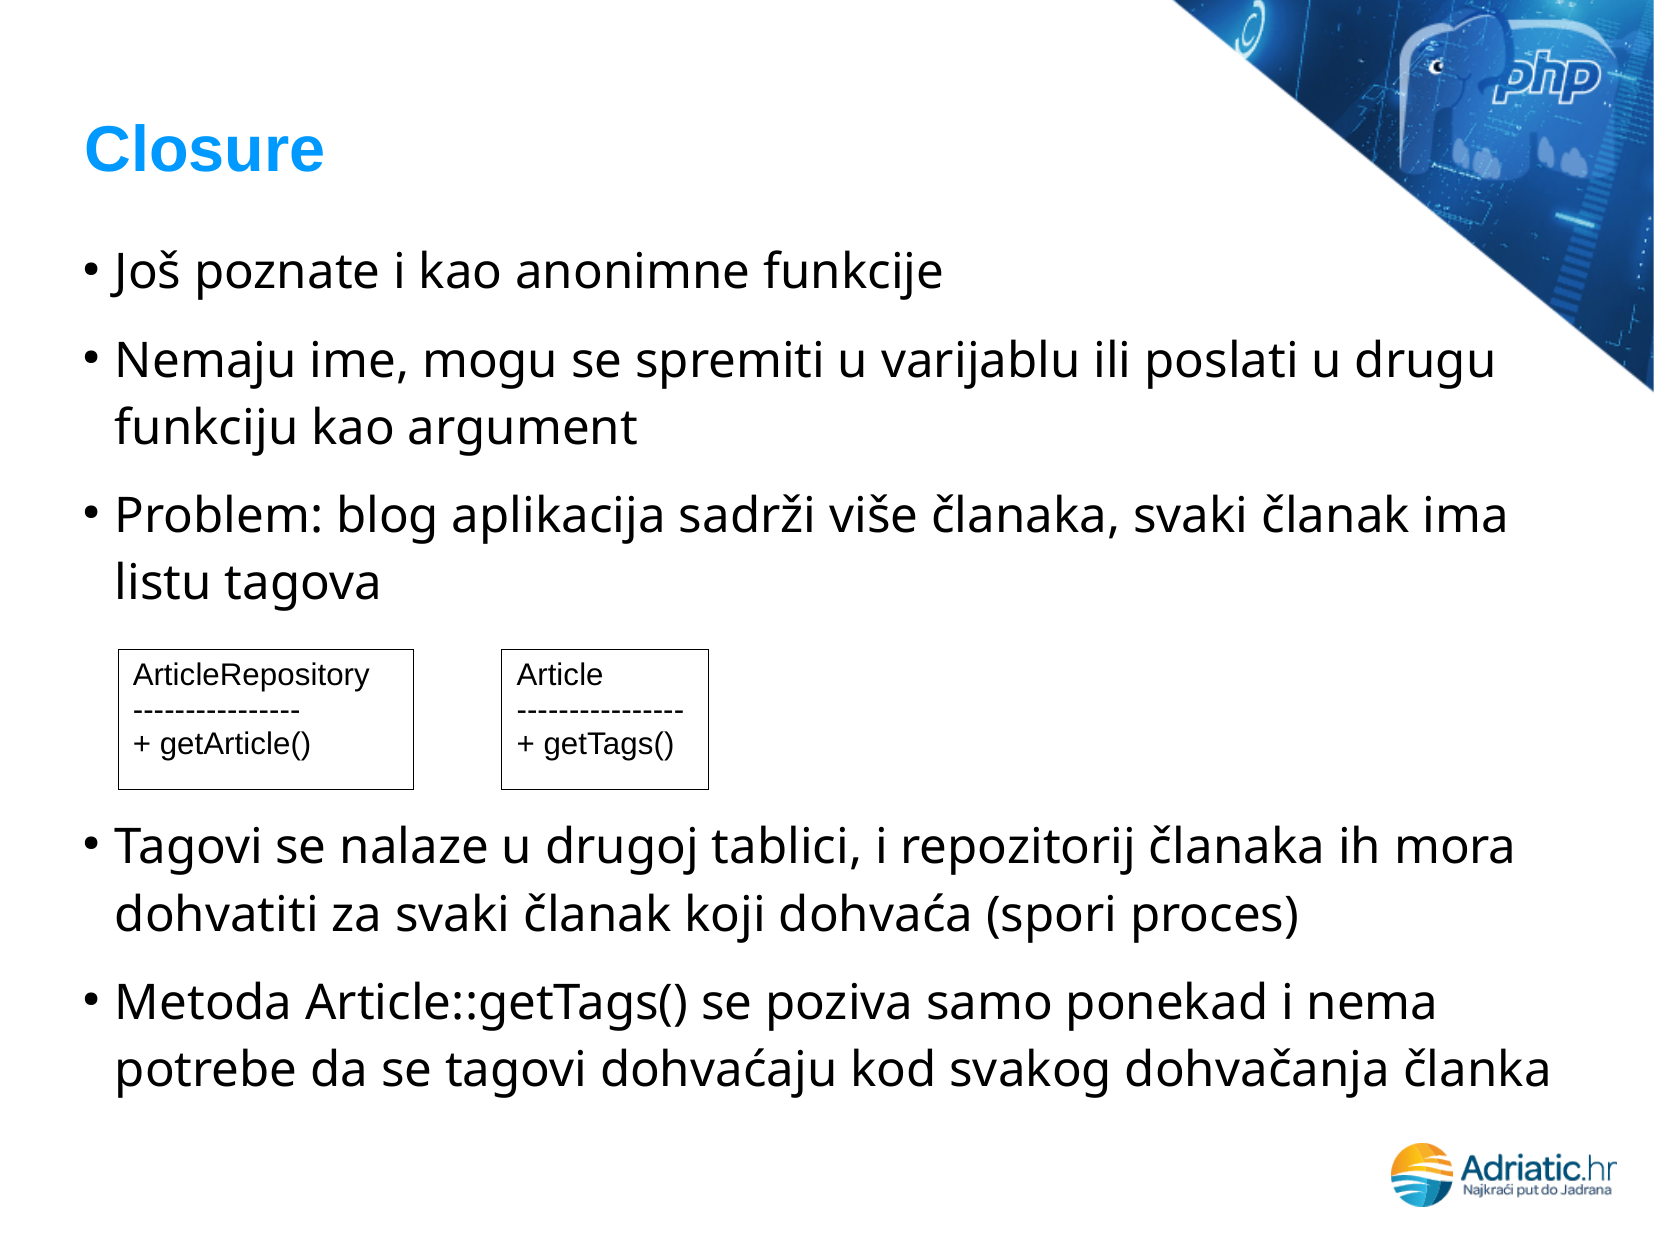

# Closure
Još poznate i kao anonimne funkcije
Nemaju ime, mogu se spremiti u varijablu ili poslati u drugu funkciju kao argument
Problem: blog aplikacija sadrži više članaka, svaki članak ima listu tagova
Tagovi se nalaze u drugoj tablici, i repozitorij članaka ih mora dohvatiti za svaki članak koji dohvaća (spori proces)
Metoda Article::getTags() se poziva samo ponekad i nema potrebe da se tagovi dohvaćaju kod svakog dohvačanja članka
ArticleRepository
----------------
+ getArticle()
Article
----------------
+ getTags()